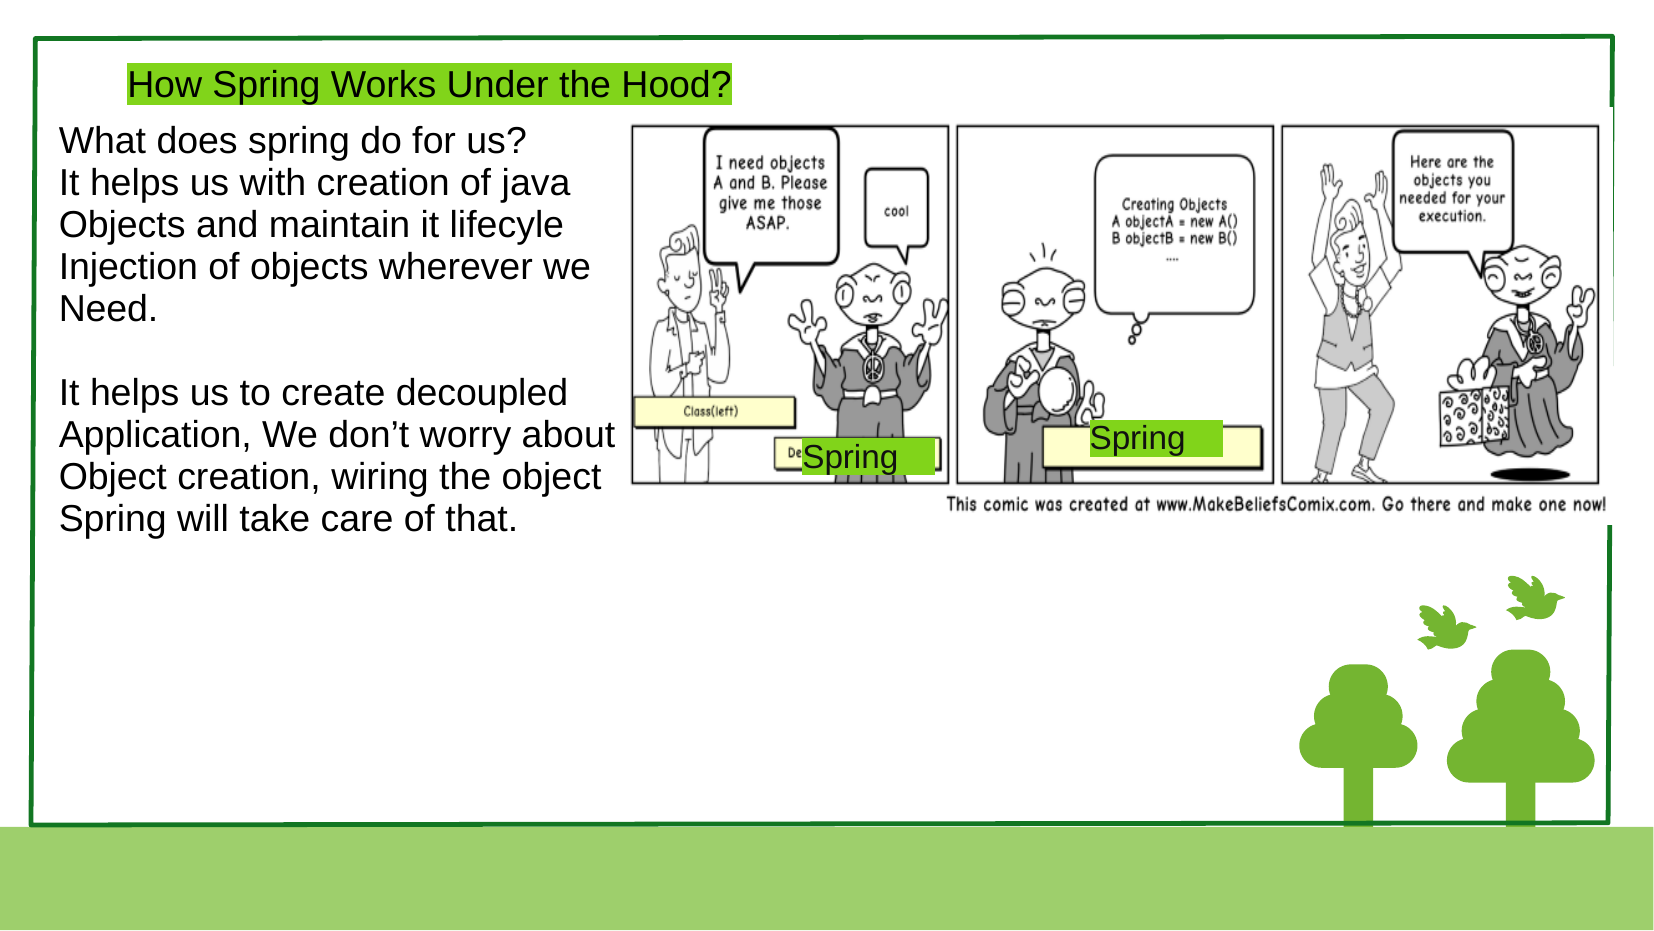

How Spring Works Under the Hood?
What does spring do for us?
It helps us with creation of java
Objects and maintain it lifecyle
Injection of objects wherever we
Need.
It helps us to create decoupled
Application, We don’t worry about
Object creation, wiring the object
Spring will take care of that.
Spring
Spring
Spring
Spring
Spring
Spring